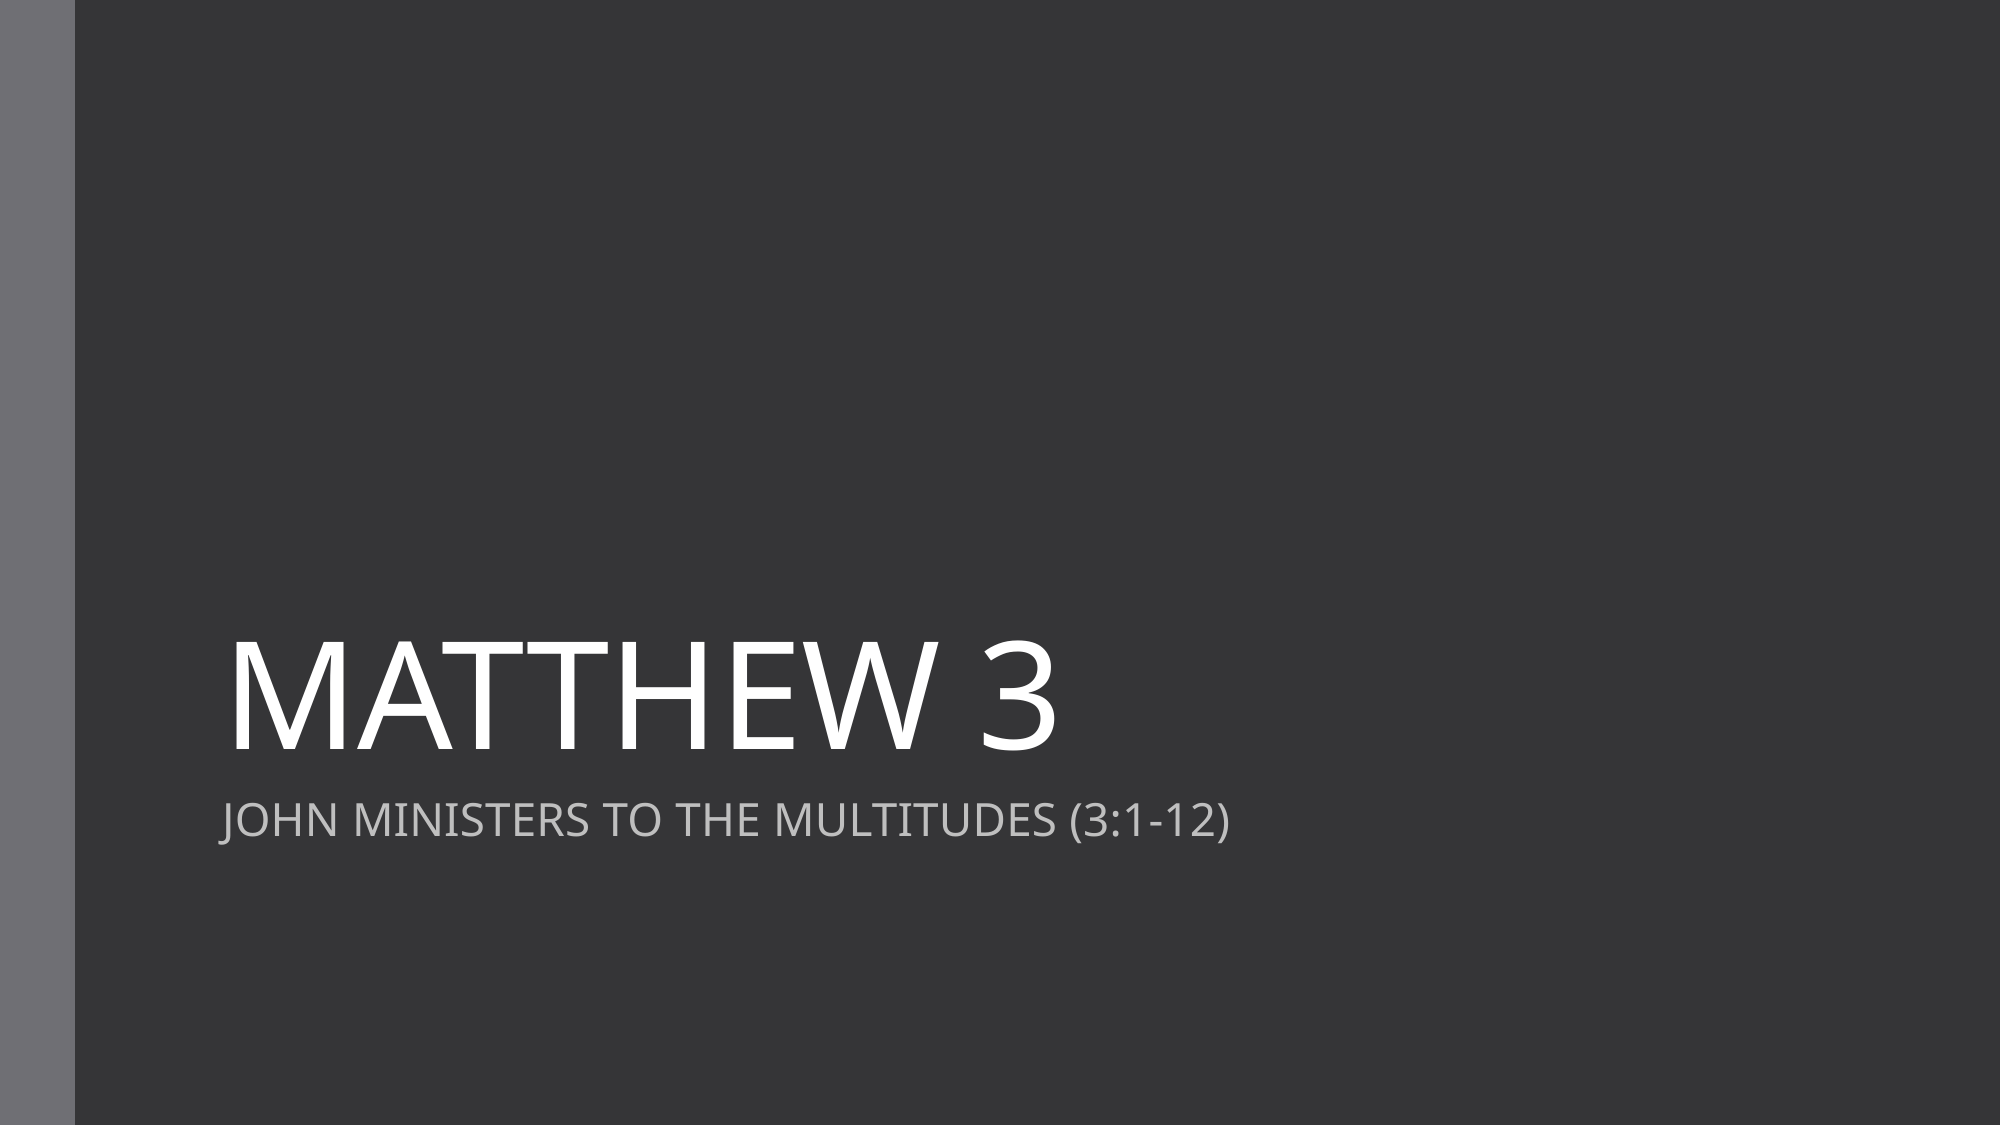

# MATTHEW 3
JOHN MINISTERS TO THE MULTITUDES (3:1-12)